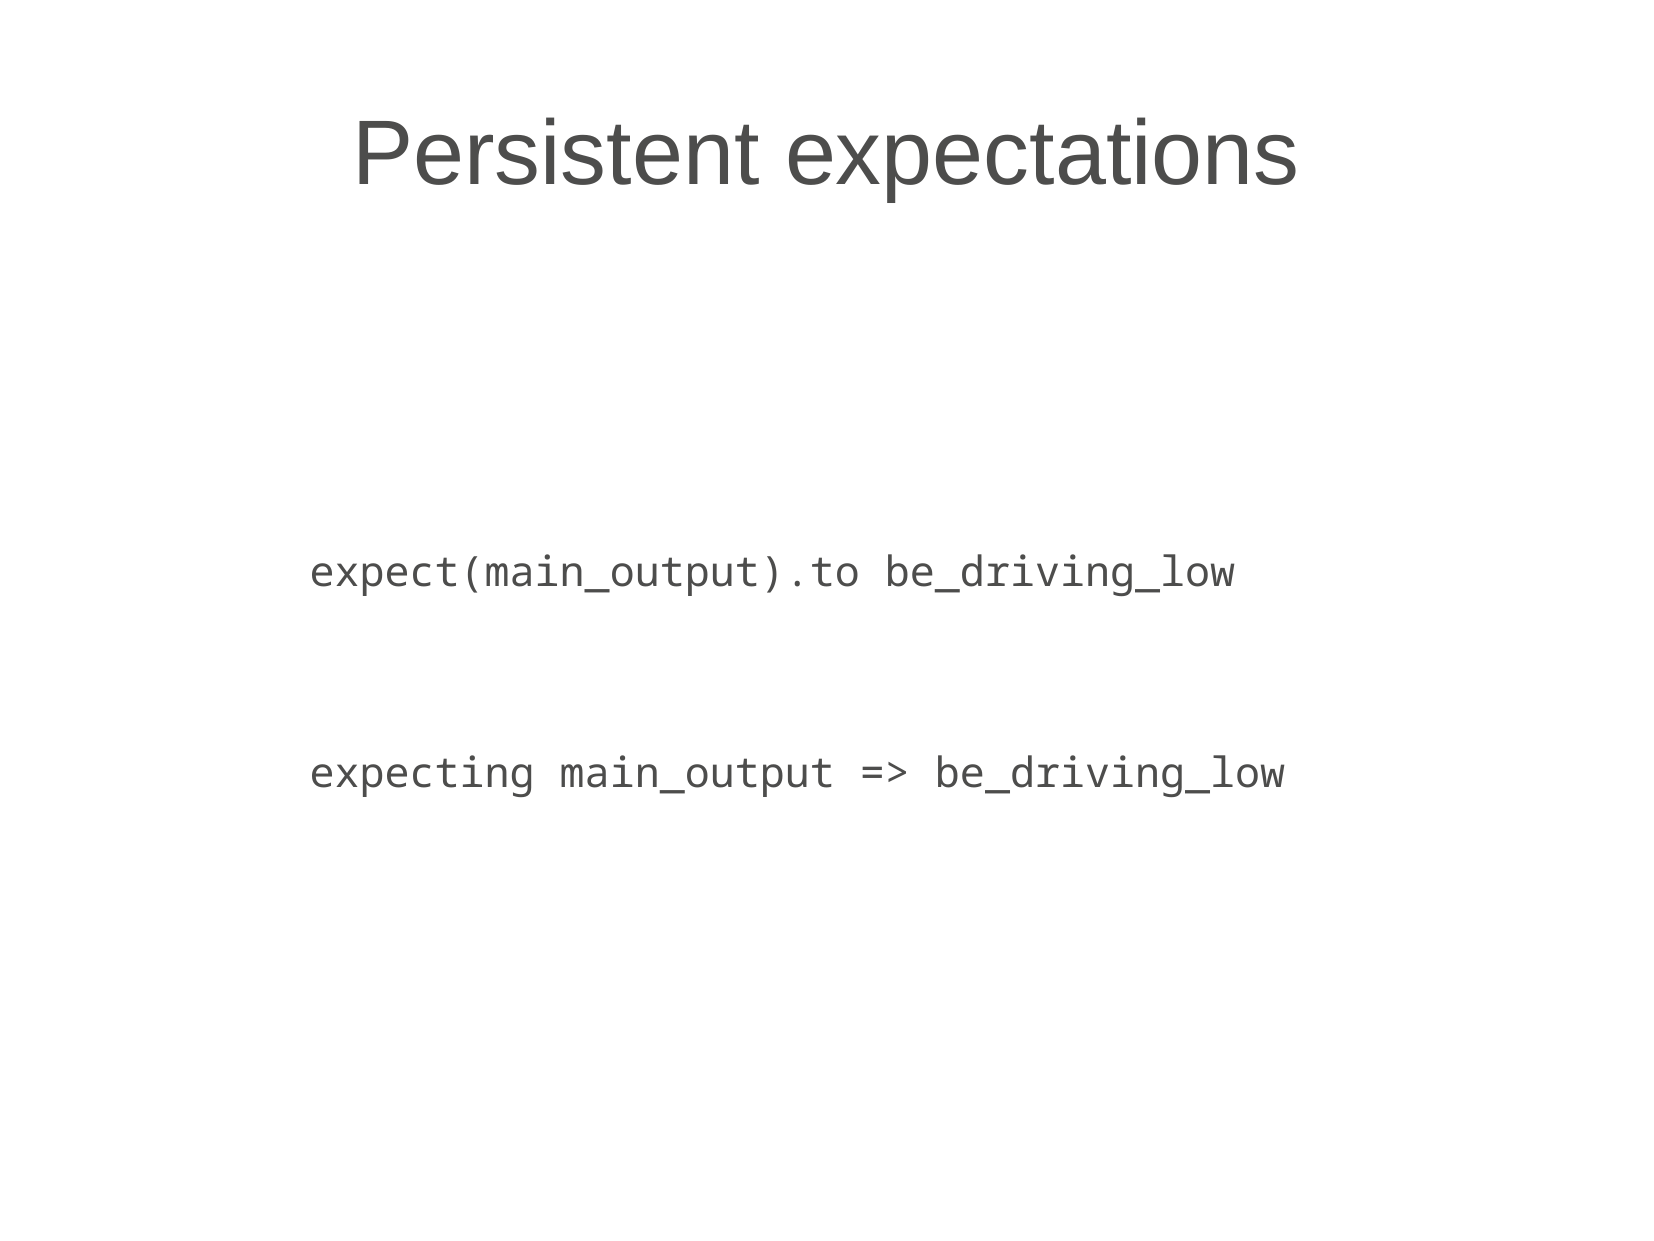

# Persistent expectations
expect(main_output).to be_driving_low
expecting main_output => be_driving_low